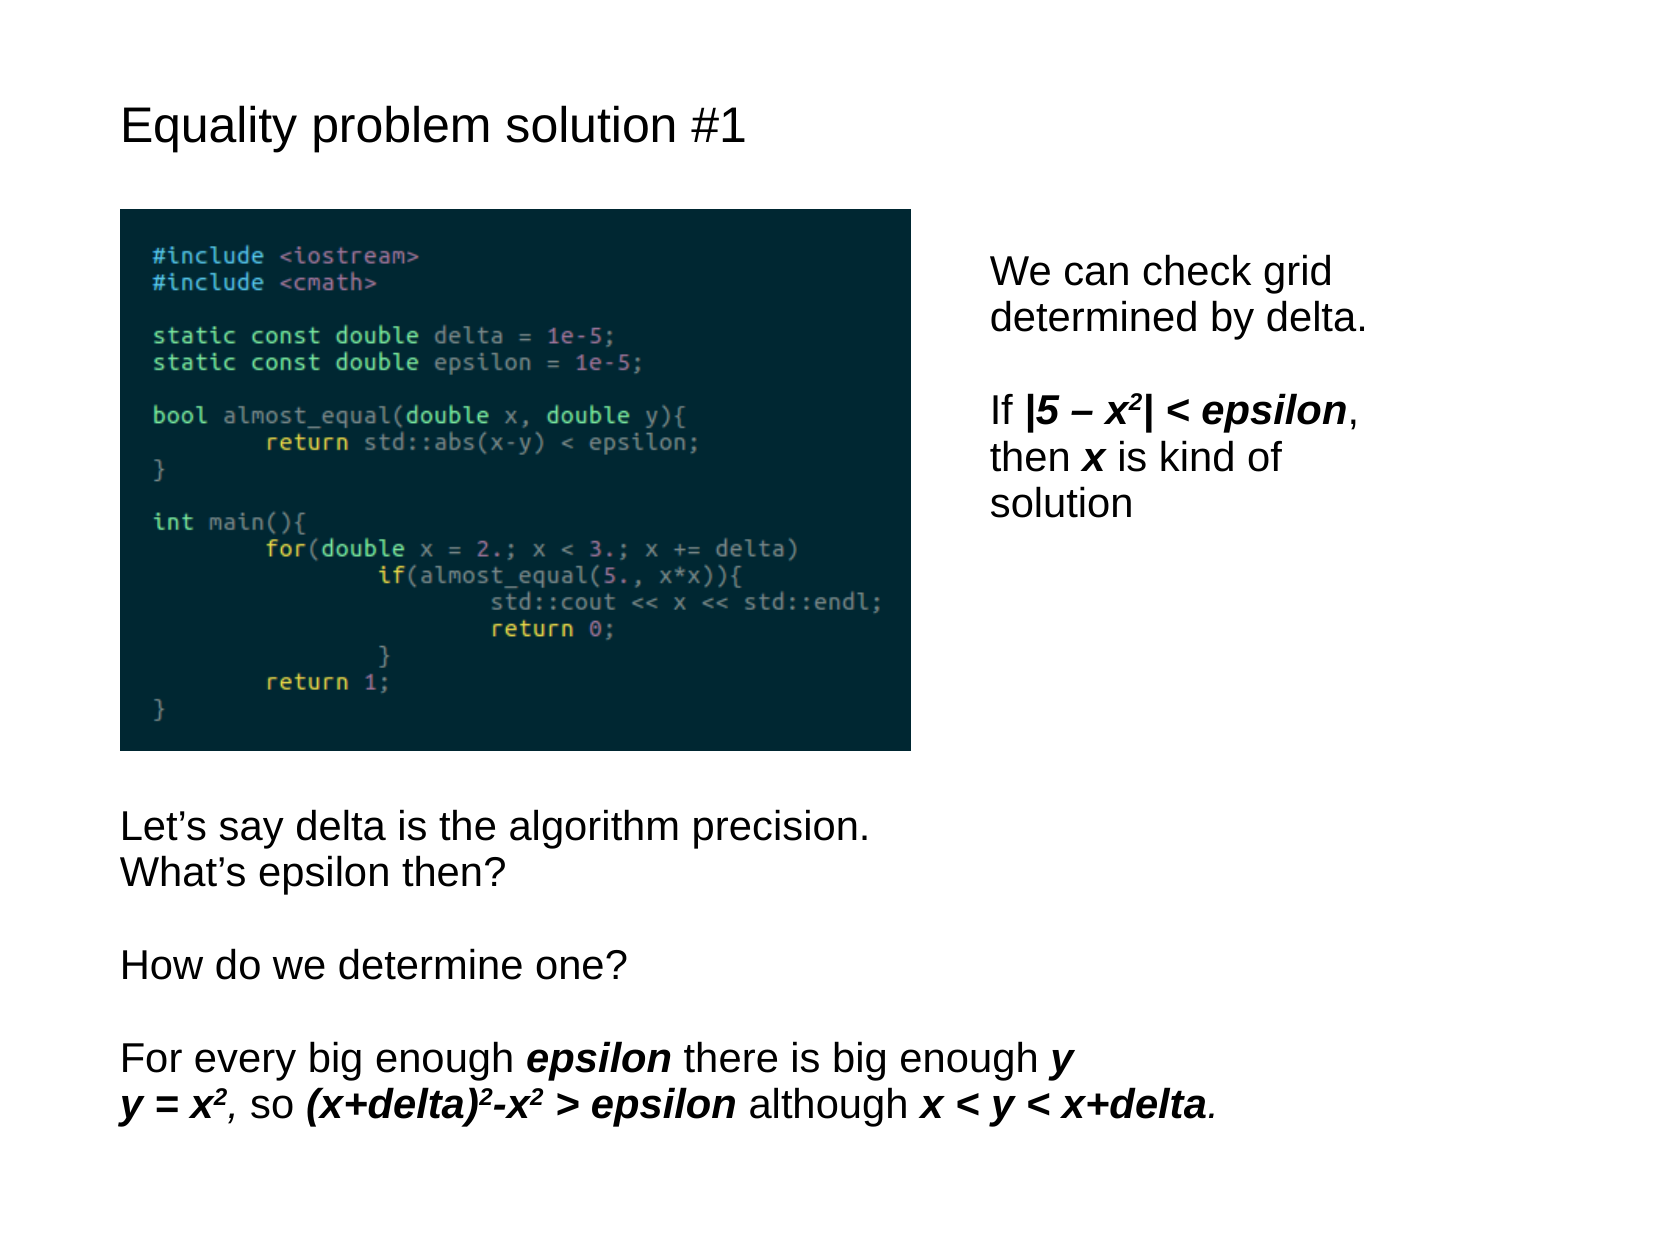

Equality problem solution #1
We can check grid determined by delta.
If |5 – x2| < epsilon,
then x is kind of solution
Let’s say delta is the algorithm precision.
What’s epsilon then?
How do we determine one?
For every big enough epsilon there is big enough y
y = x2, so (x+delta)2-x2 > epsilon although x < y < x+delta.